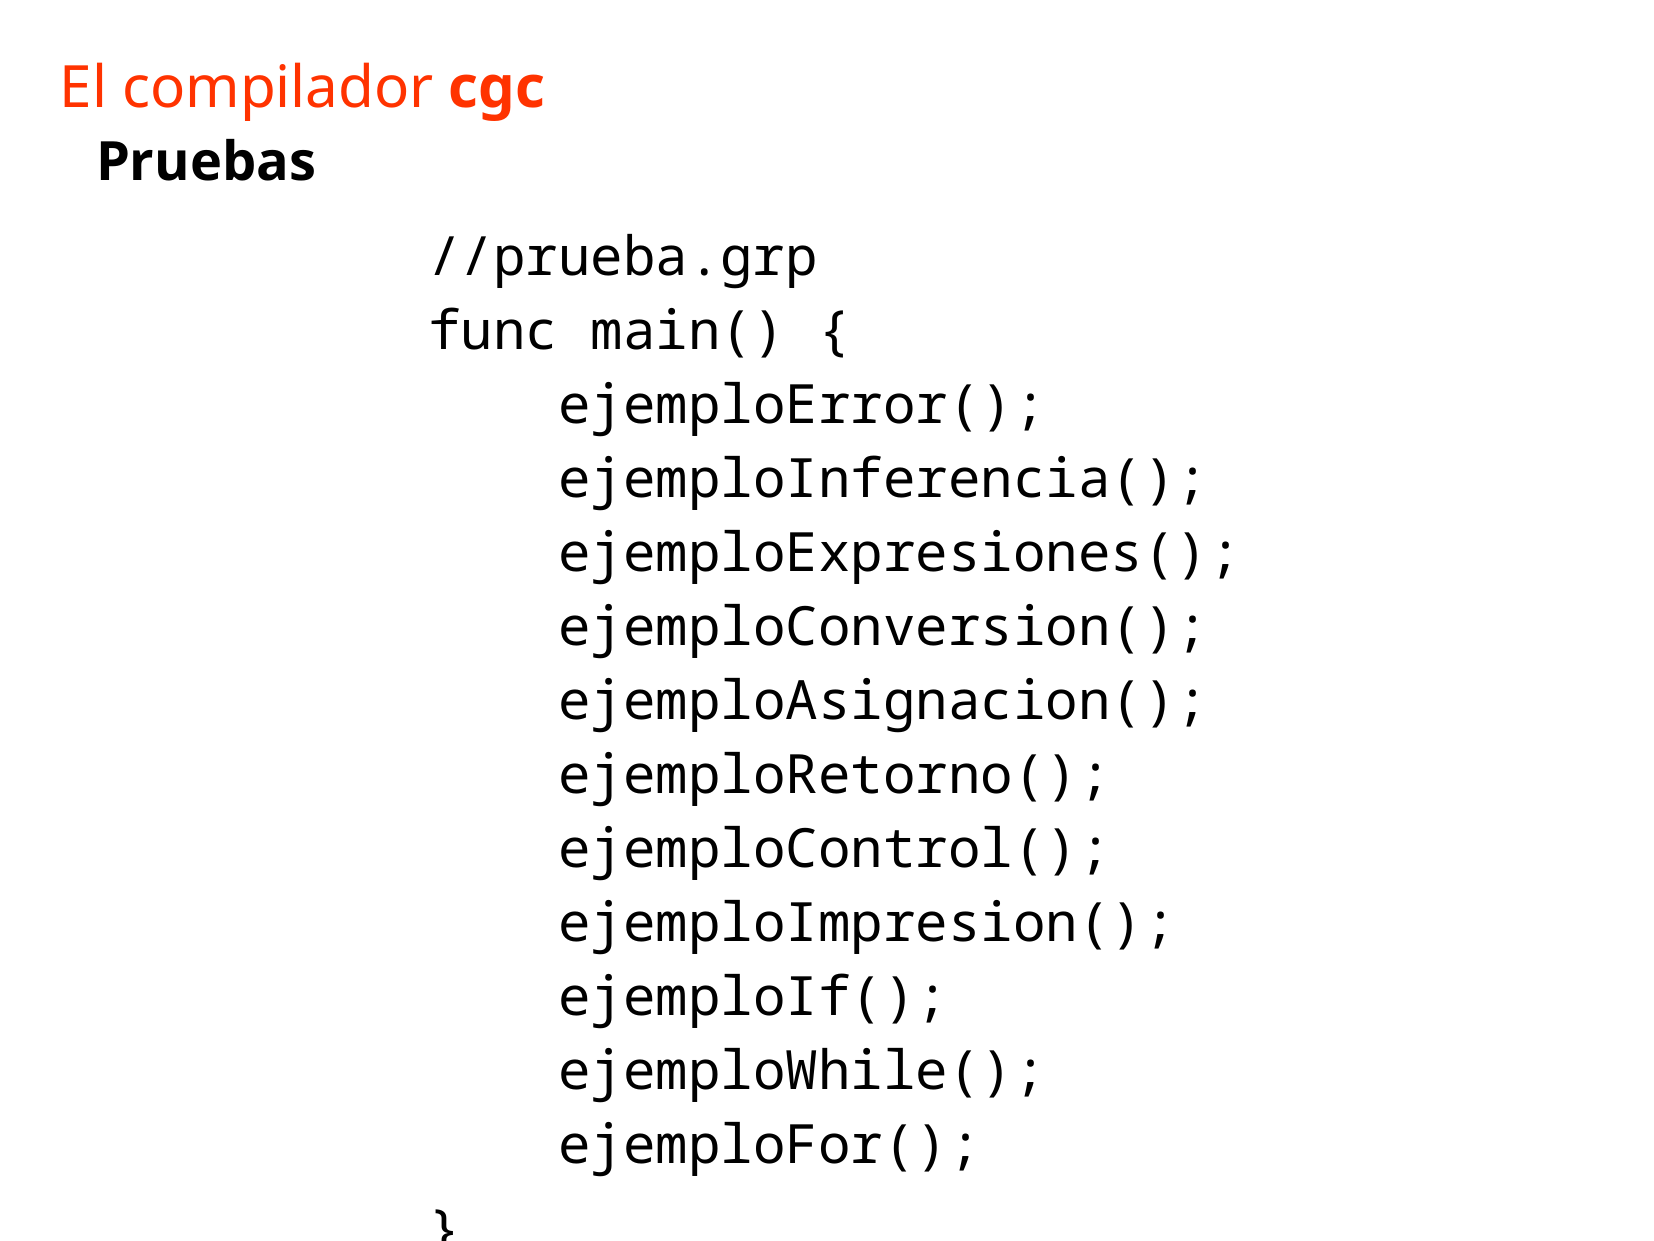

El compilador cgc
Pruebas
//prueba.grp
func main() {
 ejemploError();
 ejemploInferencia();
 ejemploExpresiones();
 ejemploConversion();
 ejemploAsignacion();
 ejemploRetorno();
 ejemploControl();
 ejemploImpresion();
 ejemploIf();
 ejemploWhile();
 ejemploFor();
}